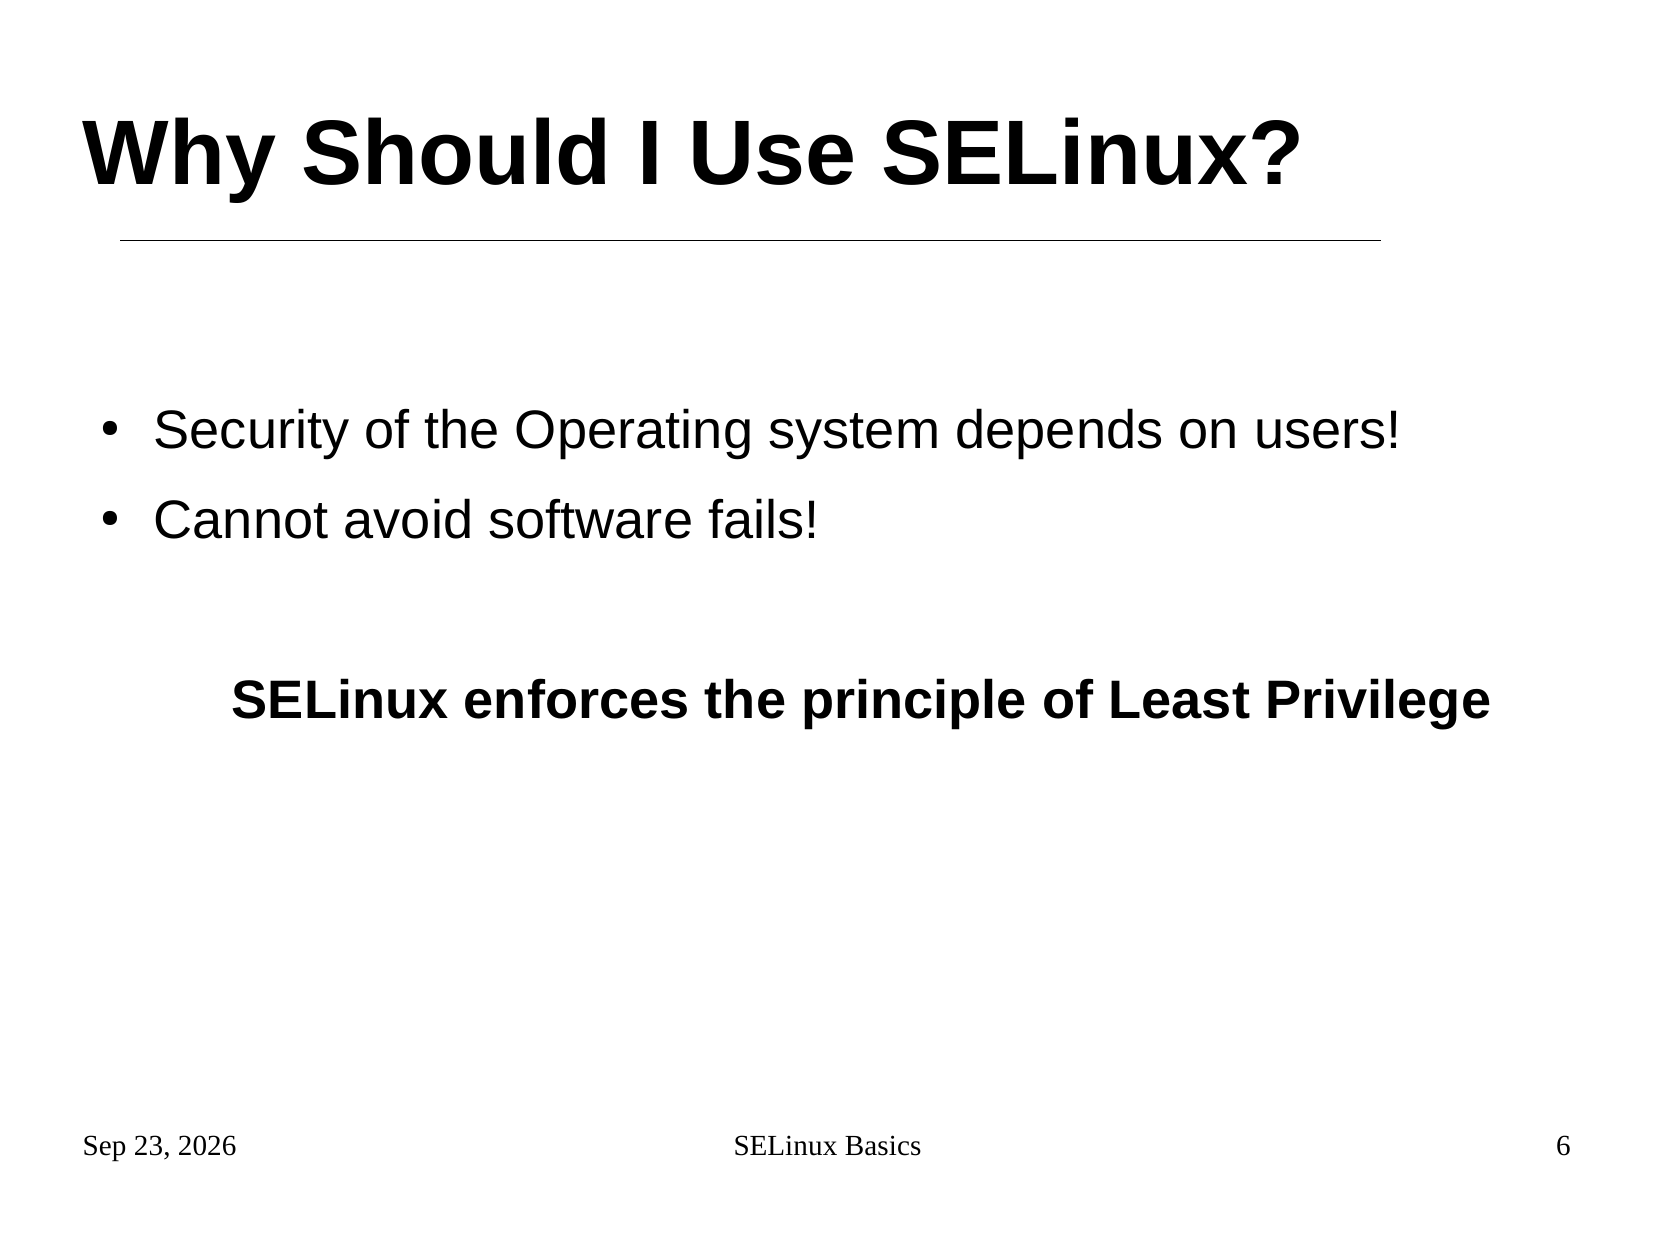

# Why Should I Use SELinux?
Security of the Operating system depends on users!
Cannot avoid software fails!
SELinux enforces the principle of Least Privilege
SELinux Basics
6